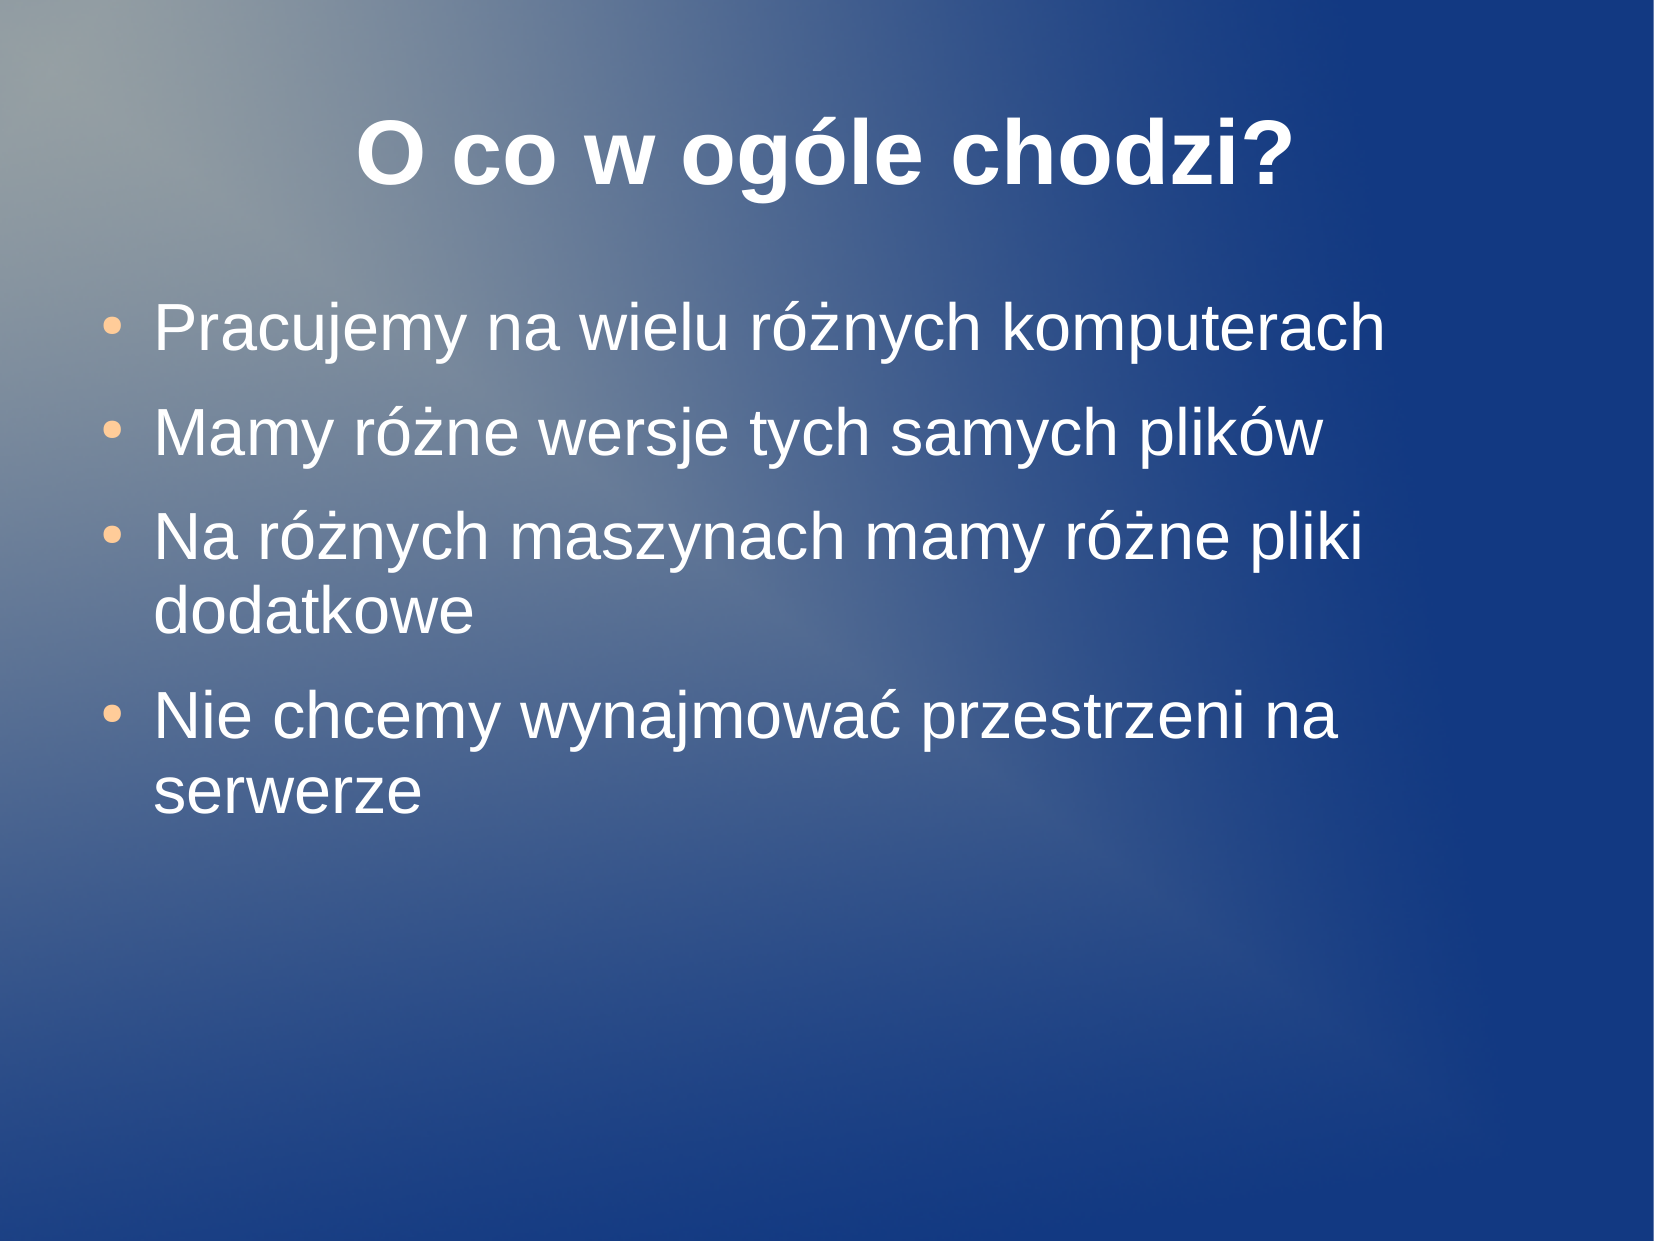

# O co w ogóle chodzi?
Pracujemy na wielu różnych komputerach
Mamy różne wersje tych samych plików
Na różnych maszynach mamy różne pliki dodatkowe
Nie chcemy wynajmować przestrzeni na serwerze